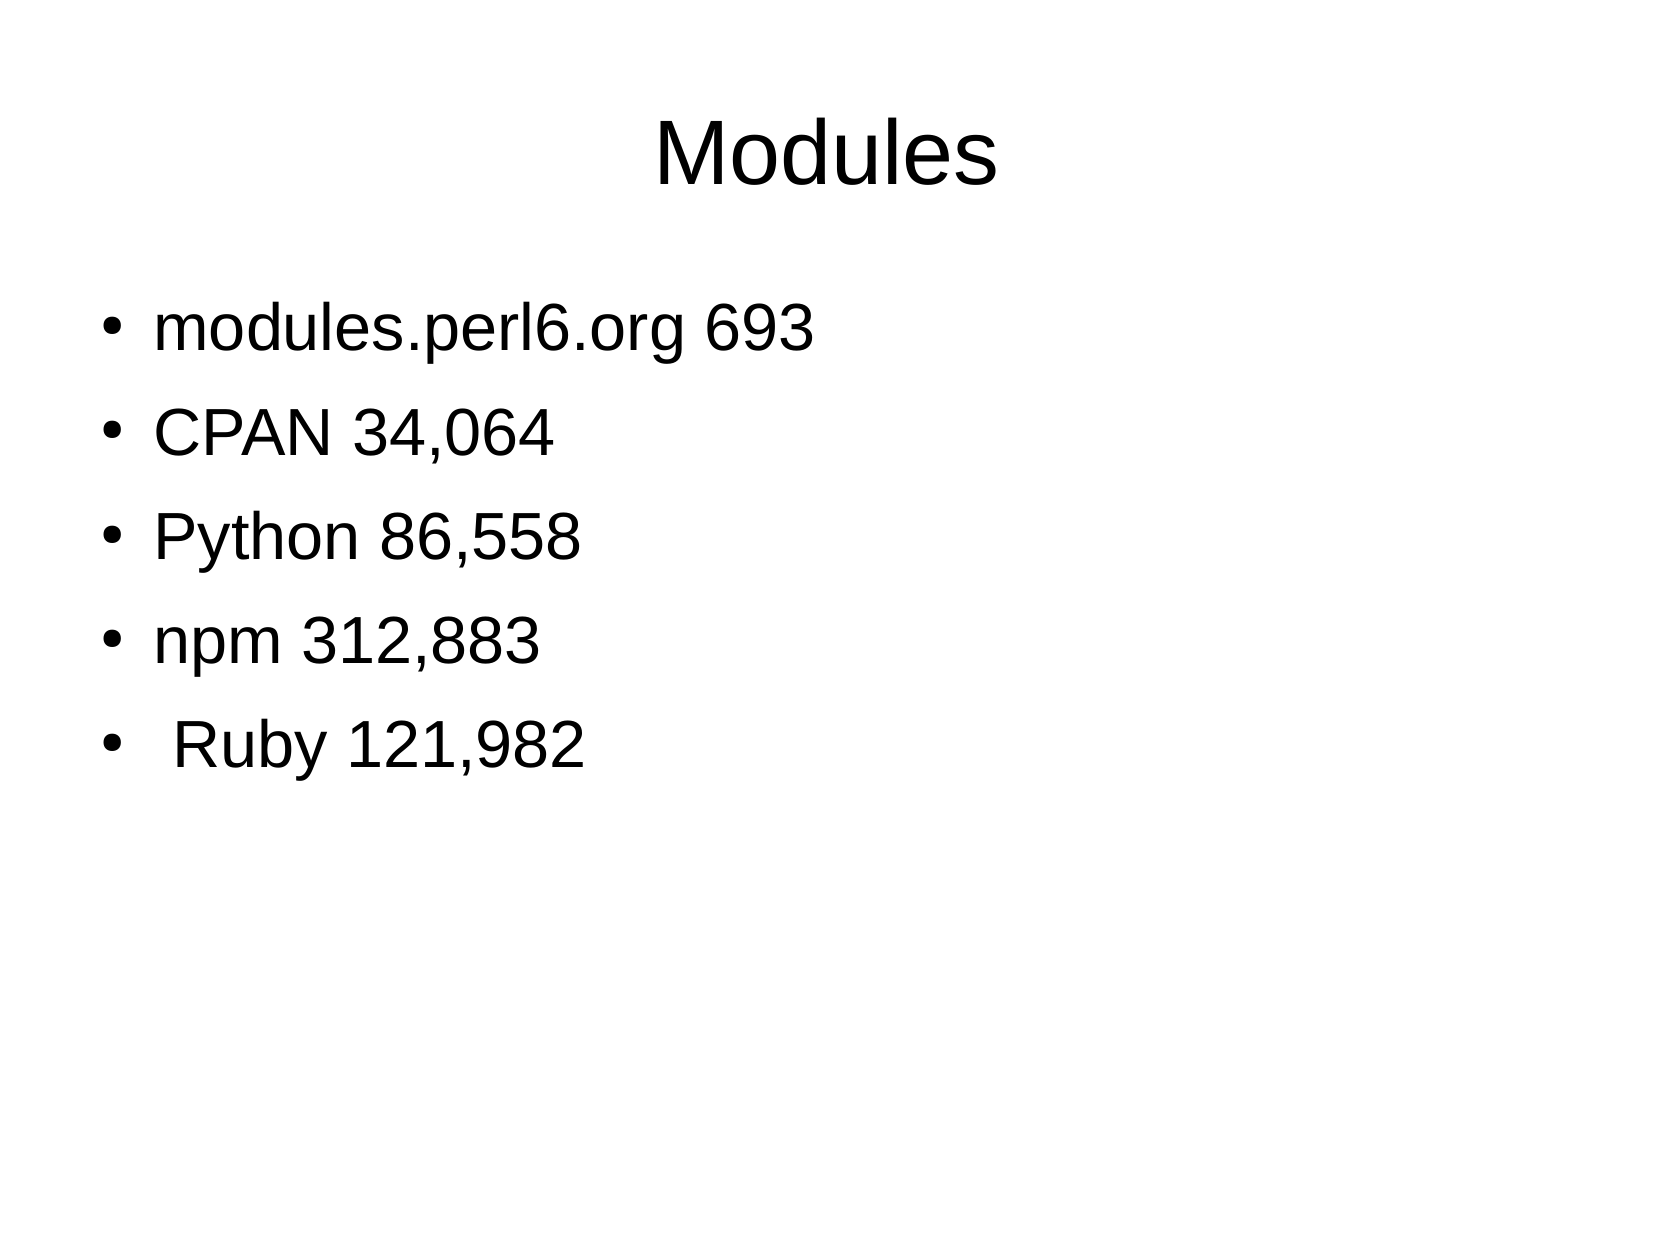

# Modules
modules.perl6.org 693
CPAN 34,064
Python 86,558
npm 312,883
 Ruby 121,982